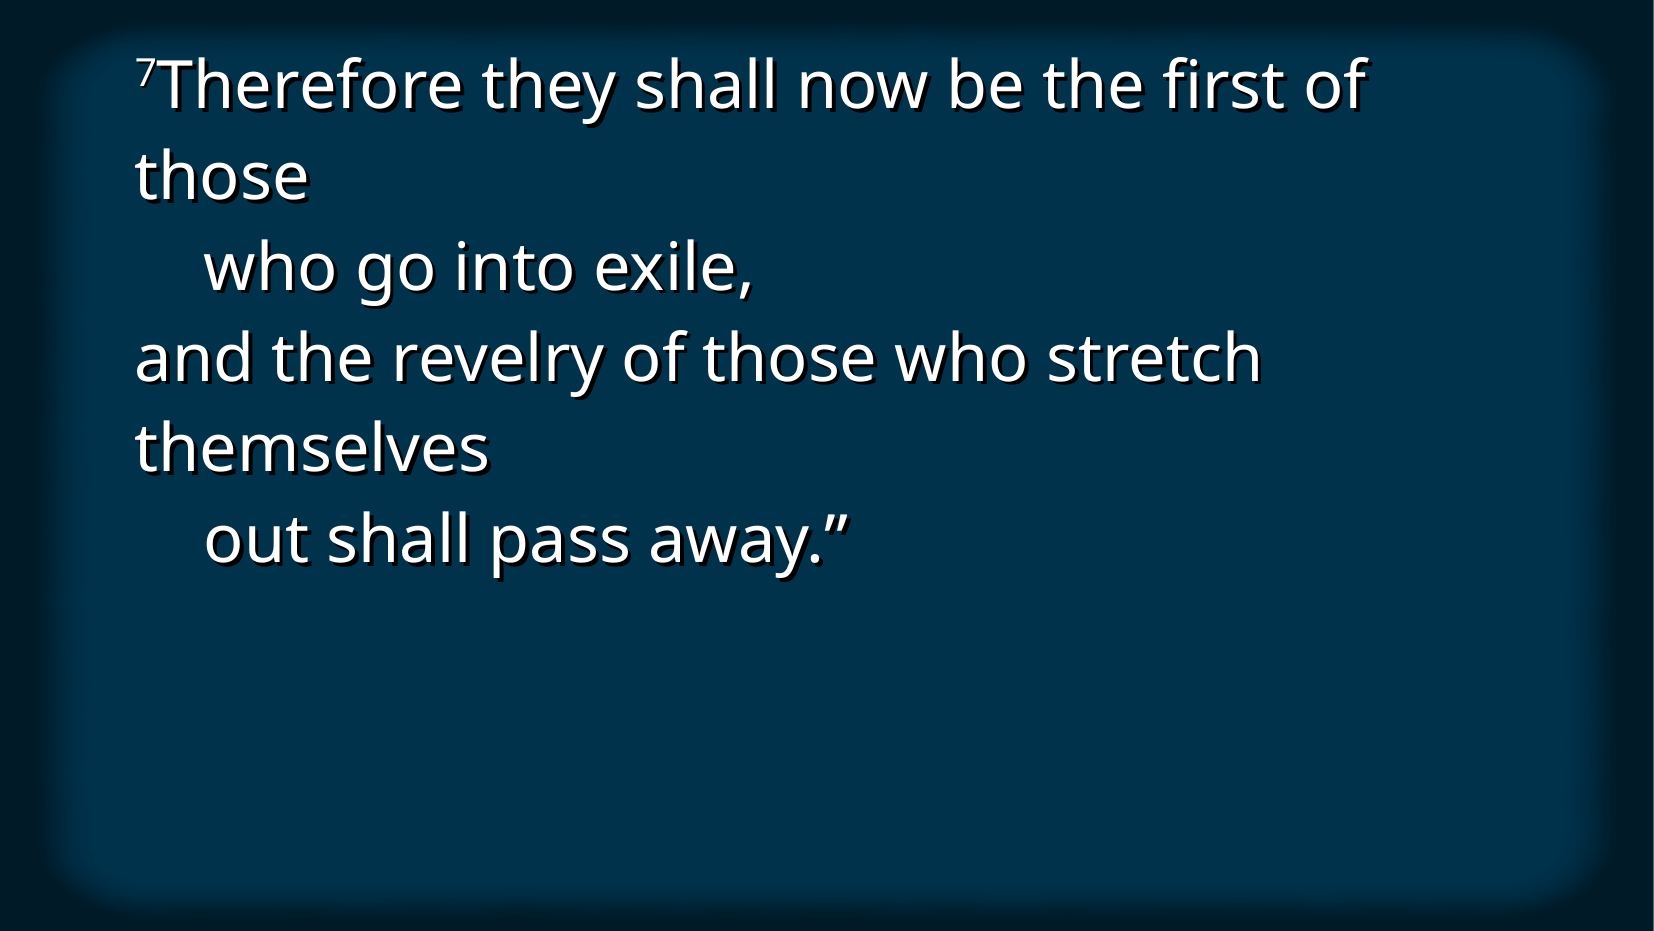

7Therefore they shall now be the first of those
 who go into exile,
and the revelry of those who stretch themselves
 out shall pass away.”